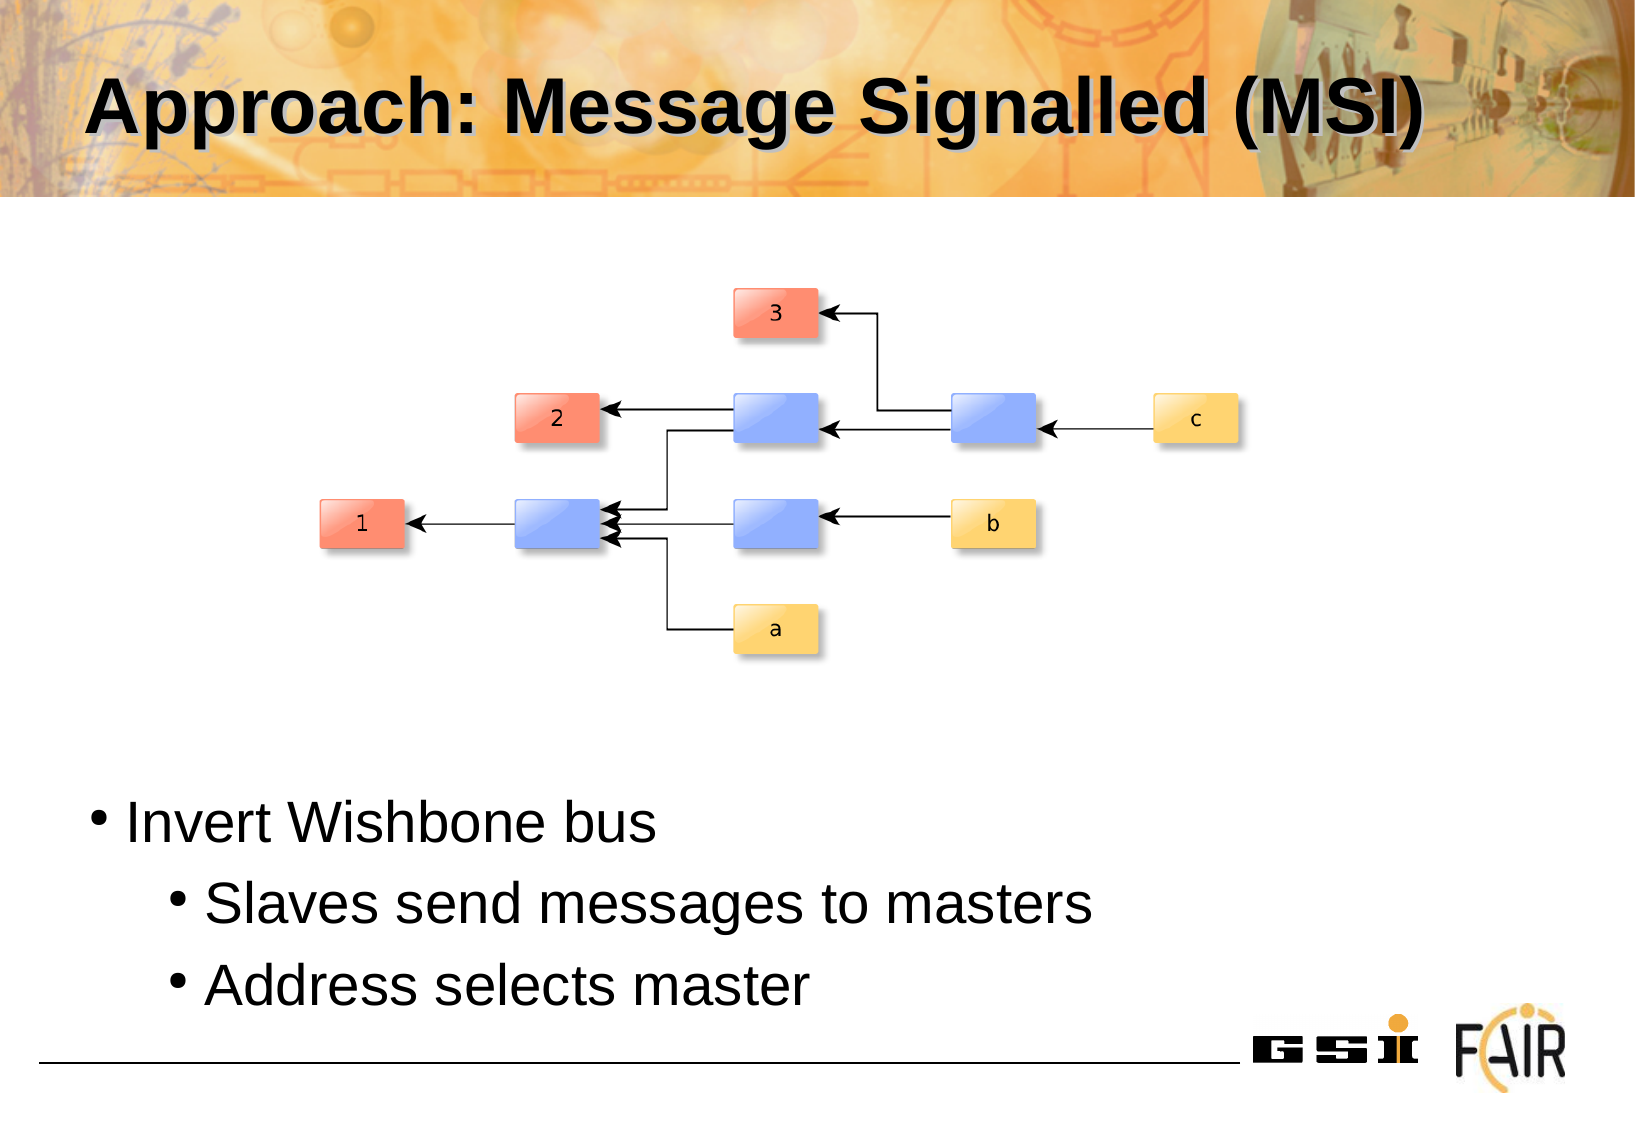

# Approach: Message Signalled (MSI)
 Invert Wishbone bus
 Slaves send messages to masters
 Address selects master